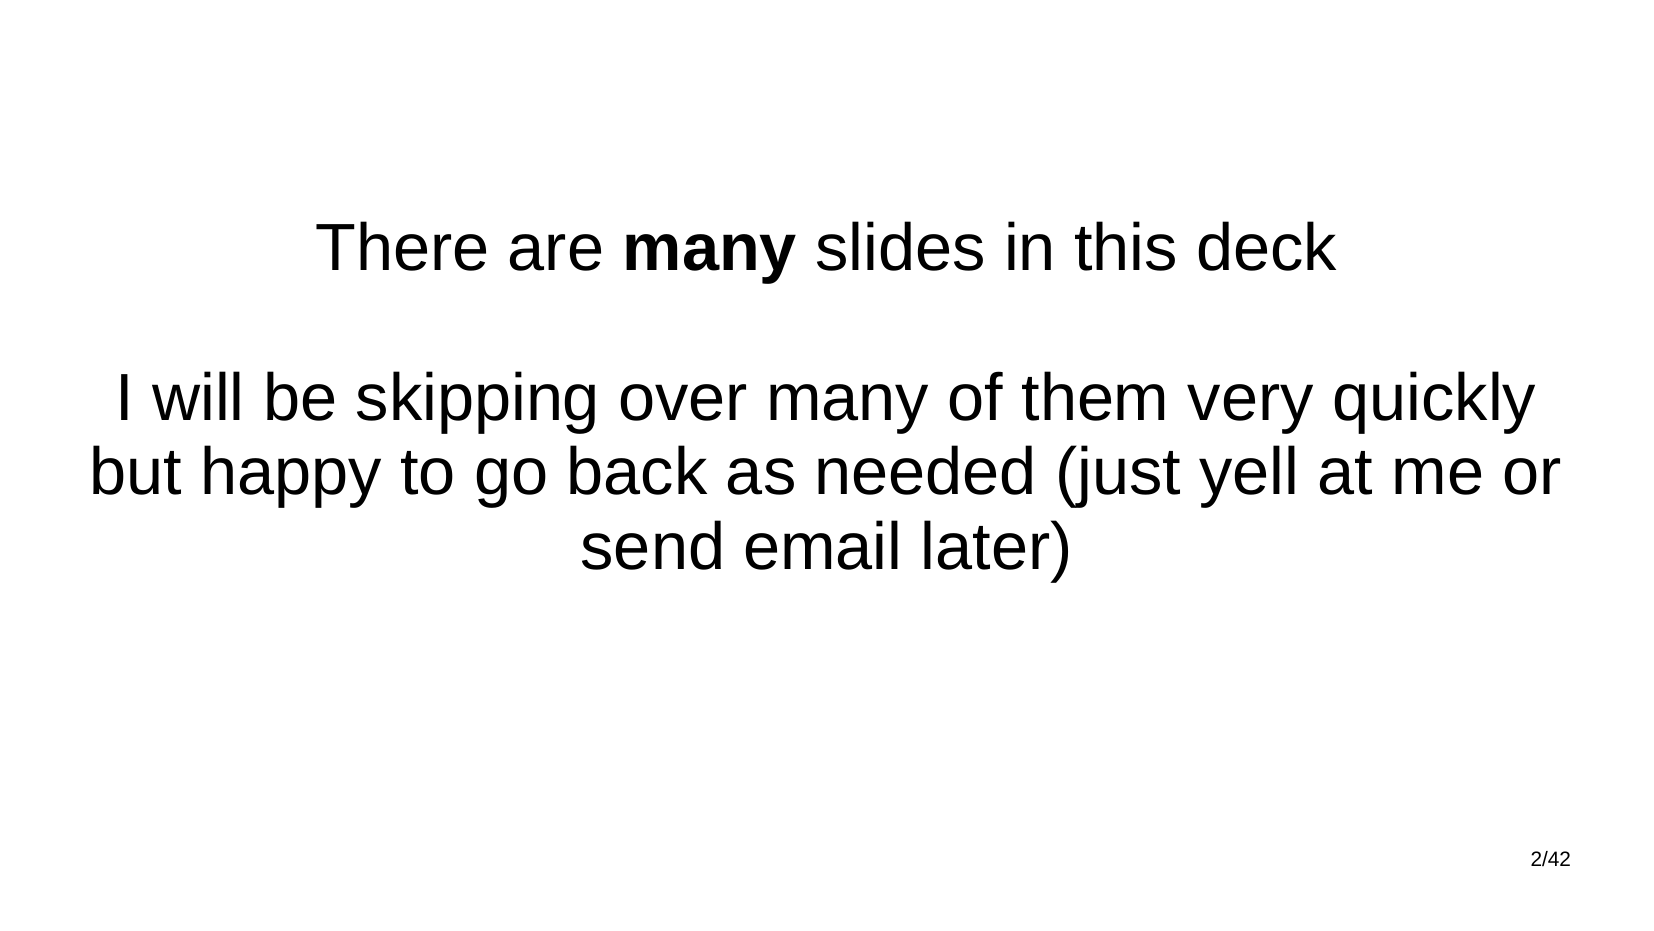

# There are many slides in this deck
I will be skipping over many of them very quickly but happy to go back as needed (just yell at me or send email later)
2